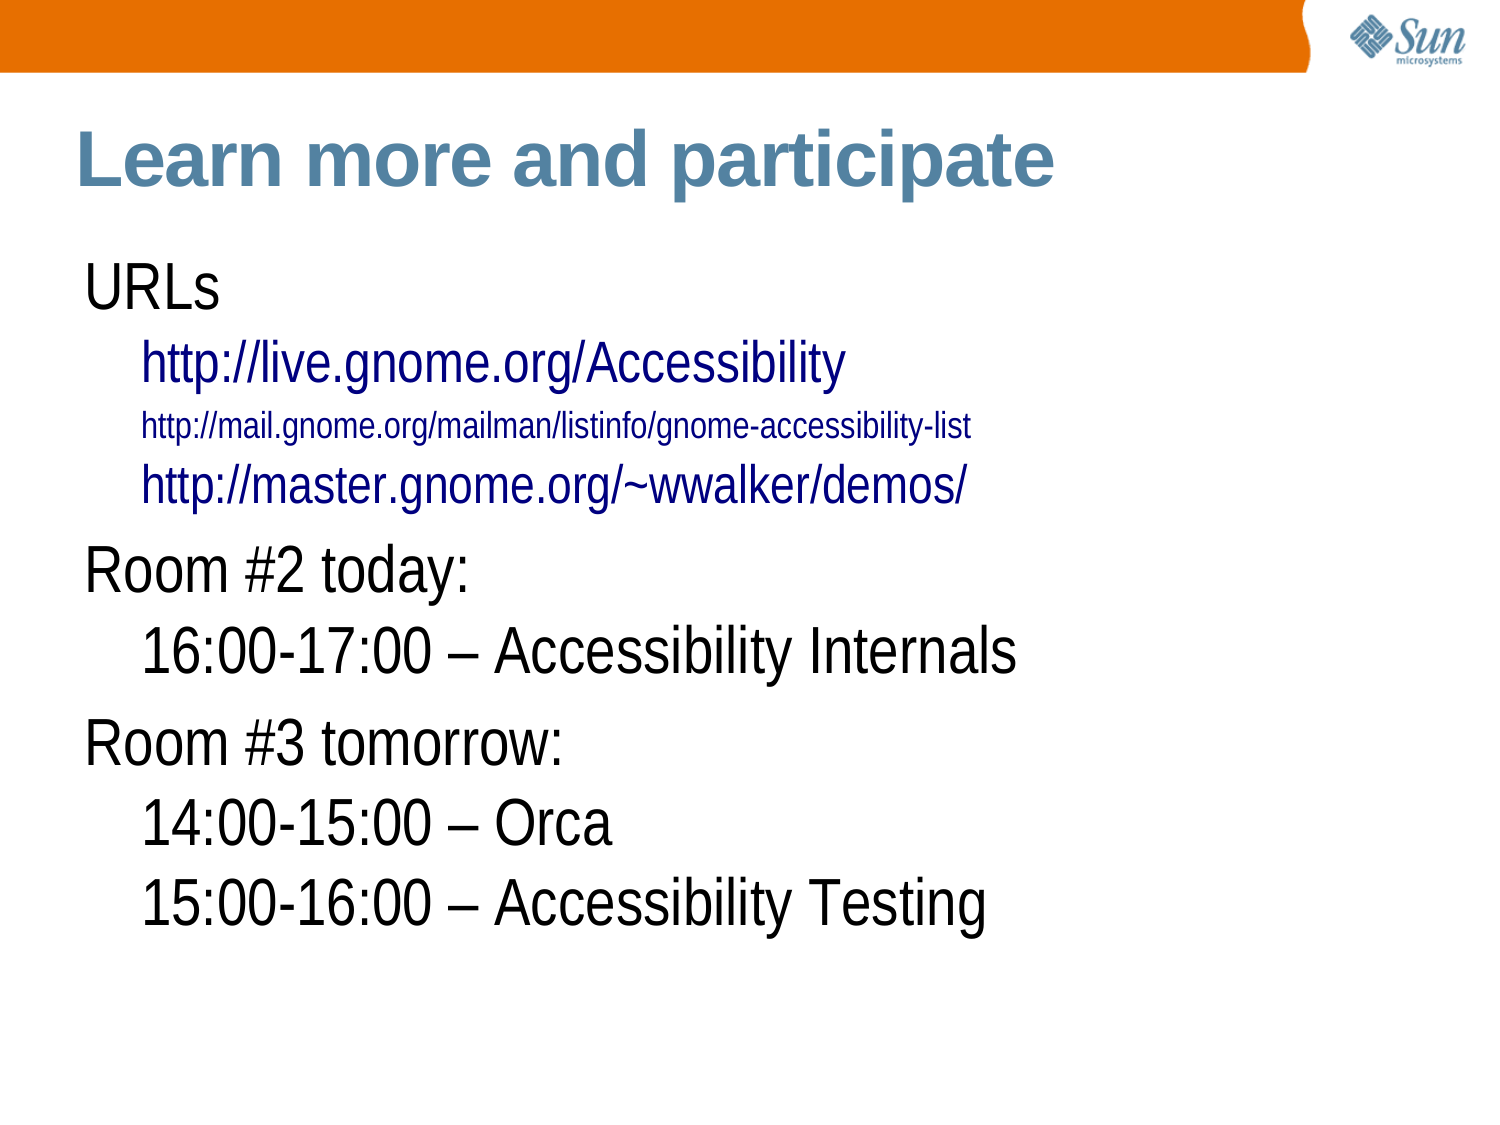

# Learn more and participate
URLs
http://live.gnome.org/Accessibility
http://mail.gnome.org/mailman/listinfo/gnome-accessibility-list
http://master.gnome.org/~wwalker/demos/
Room #2 today:
16:00-17:00 – Accessibility Internals
Room #3 tomorrow:
14:00-15:00 – Orca
15:00-16:00 – Accessibility Testing